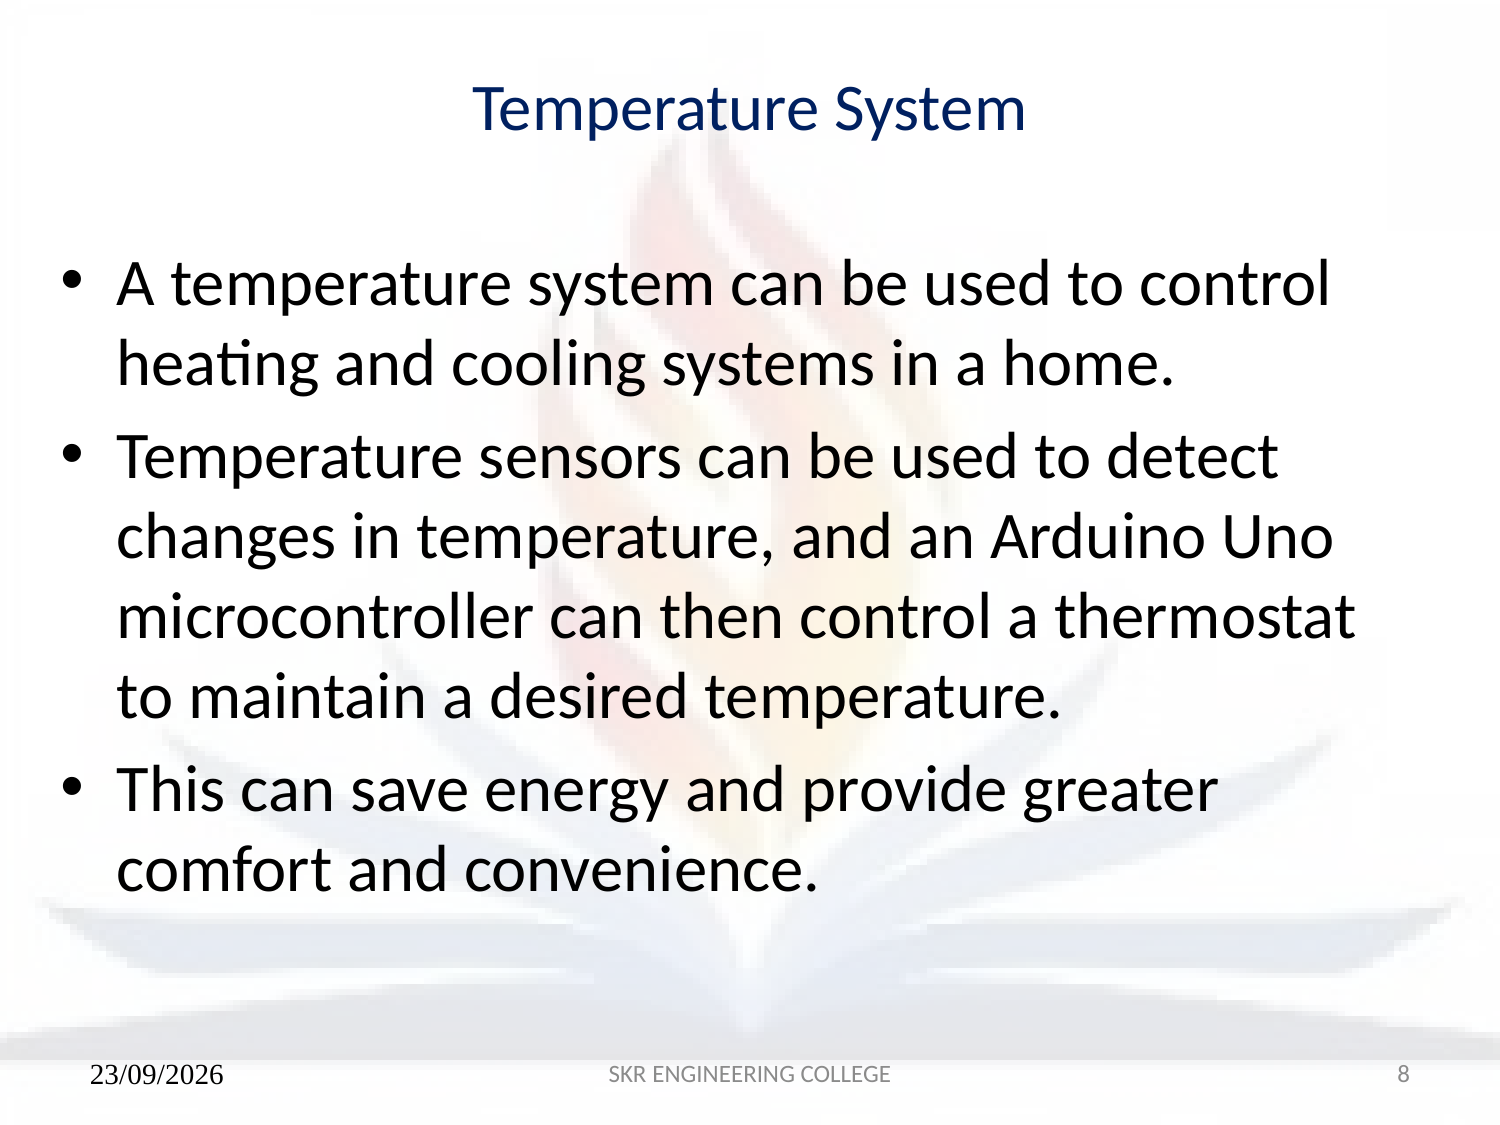

Temperature System
# A temperature system can be used to control heating and cooling systems in a home.
Temperature sensors can be used to detect changes in temperature, and an Arduino Uno microcontroller can then control a thermostat to maintain a desired temperature.
This can save energy and provide greater comfort and convenience.
SKR ENGINEERING COLLEGE
8